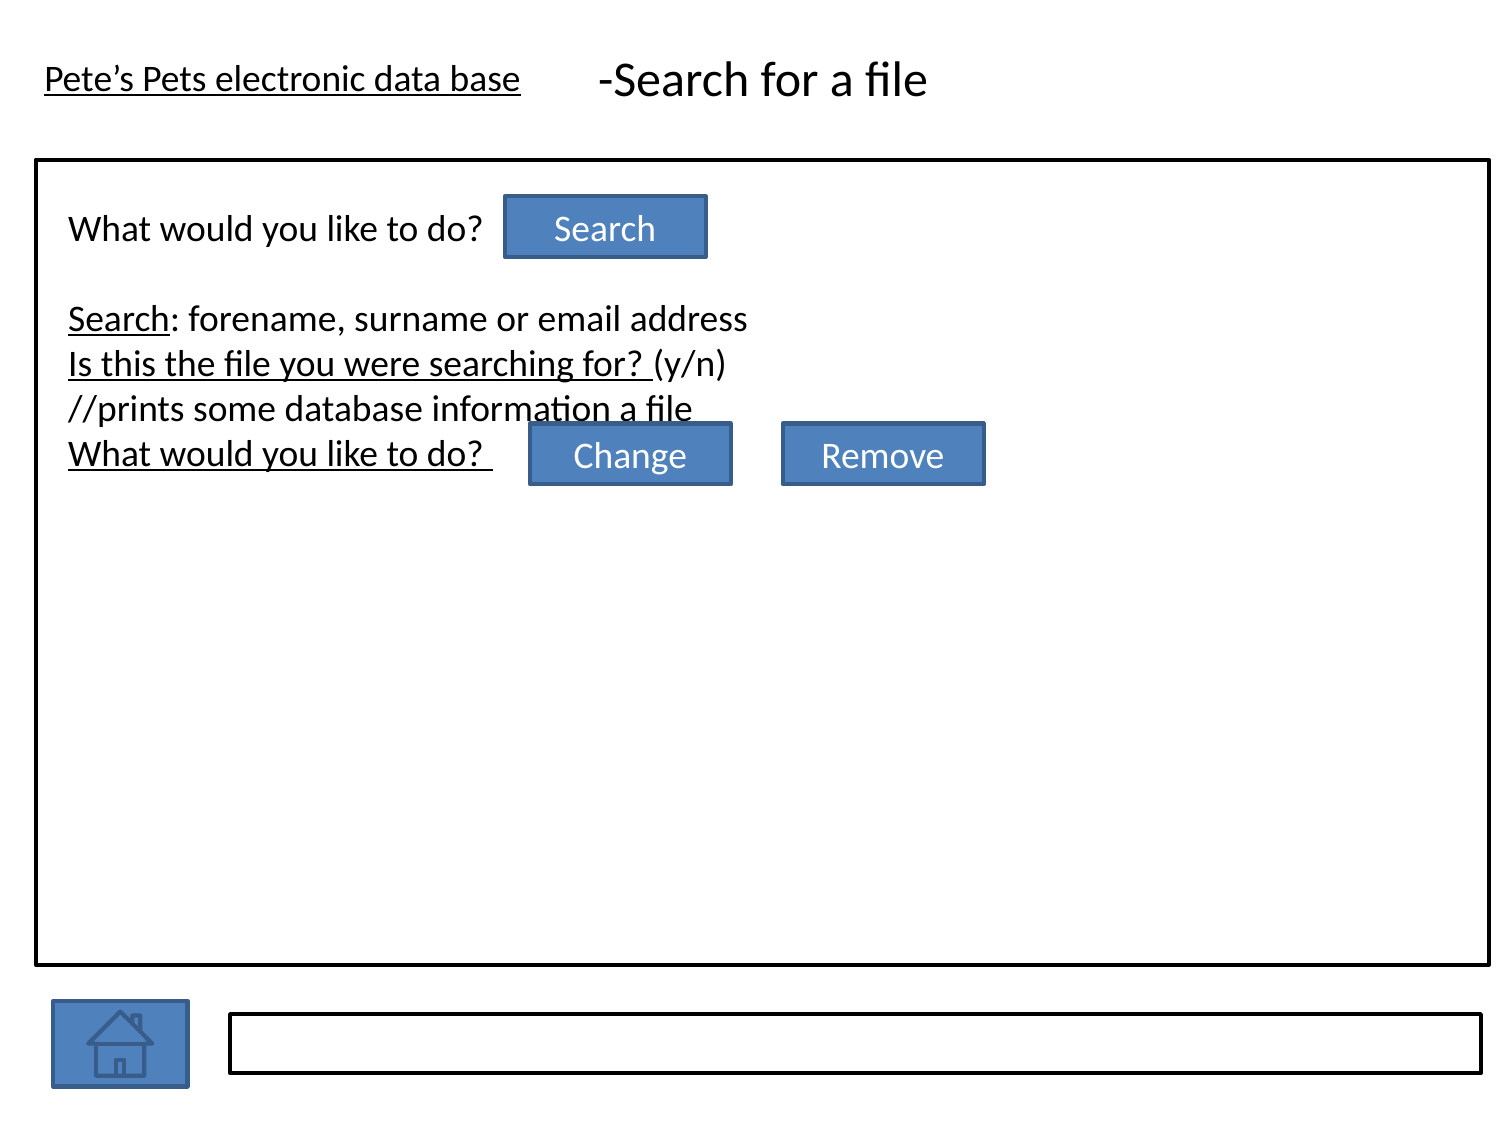

-Search for a file
Pete’s Pets electronic data base
What would you like to do?
Search: forename, surname or email address
Is this the file you were searching for? (y/n)
//prints some database information a file
What would you like to do?
Search
Change
Remove